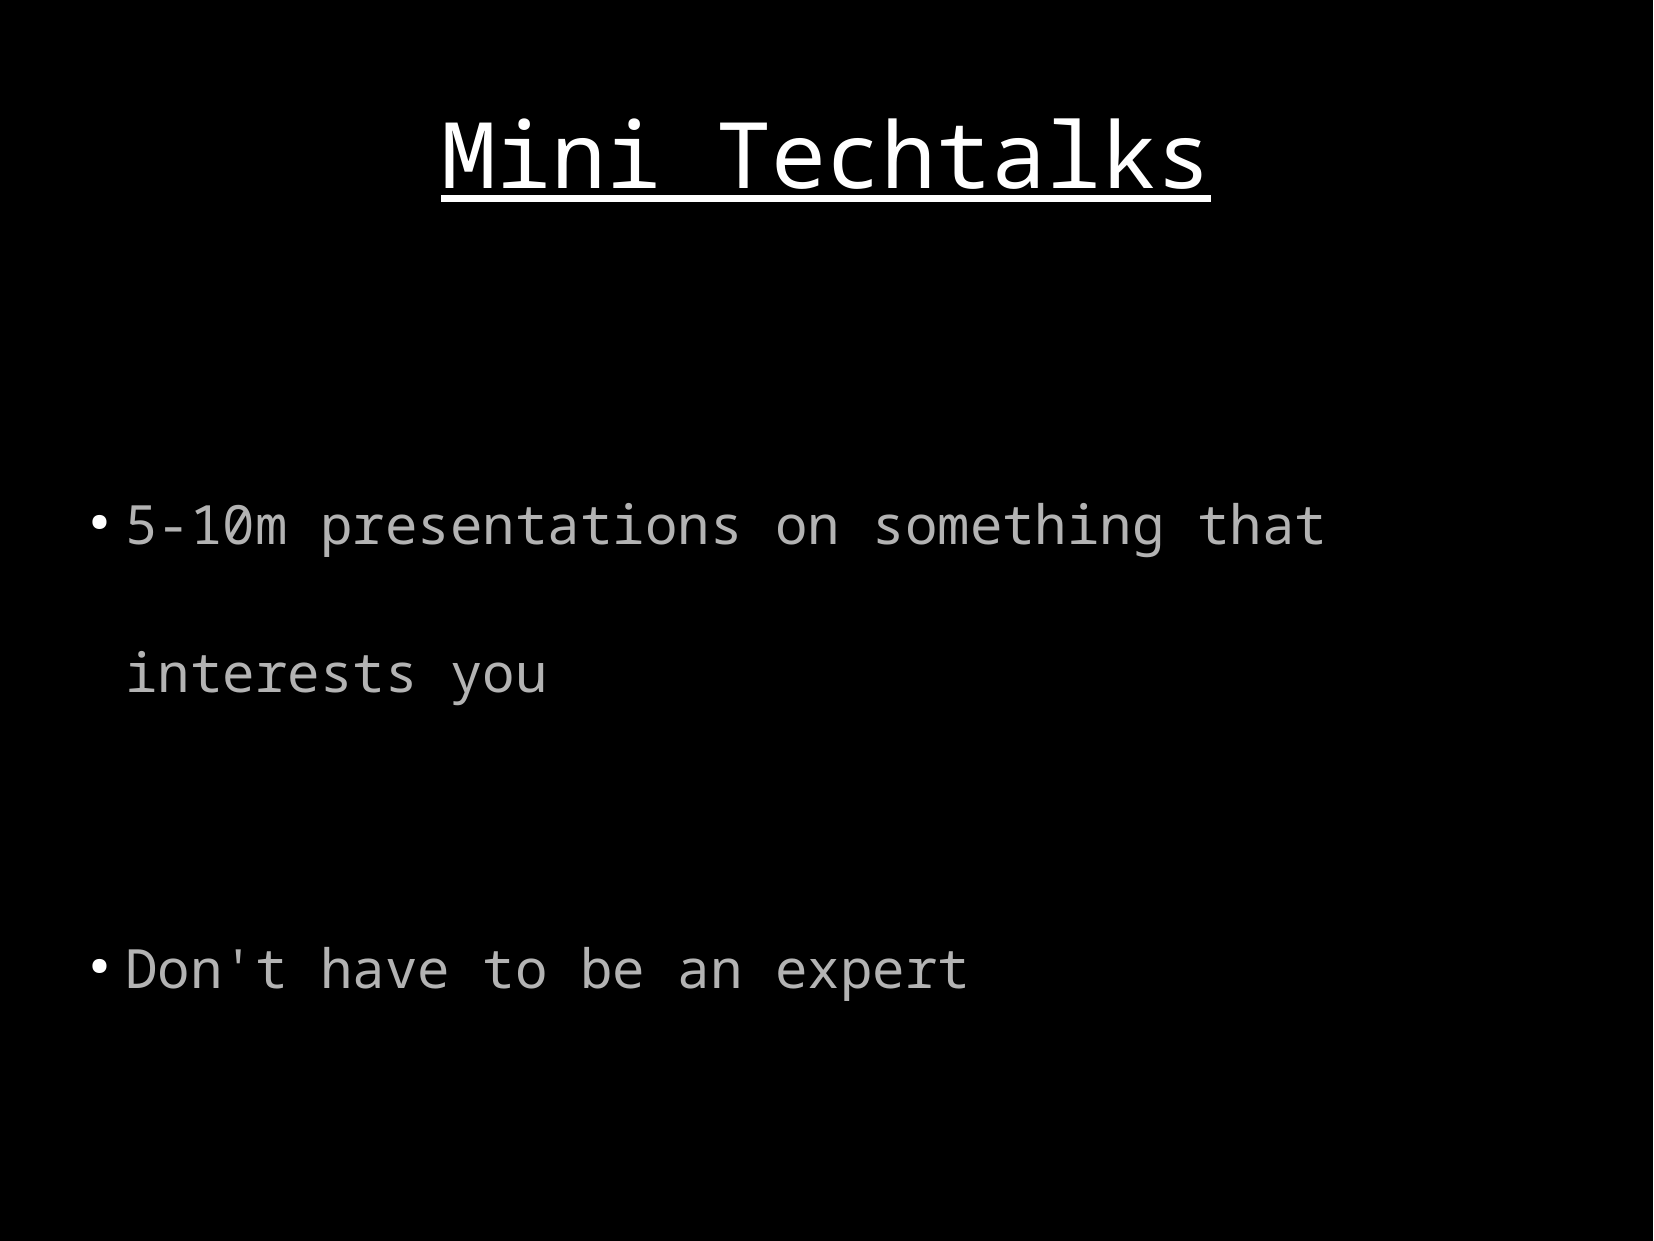

# Mini Techtalks
5-10m presentations on something that interests you
Don't have to be an expert
Fri. Sep. 26th - Sun. Sep. 28th ???